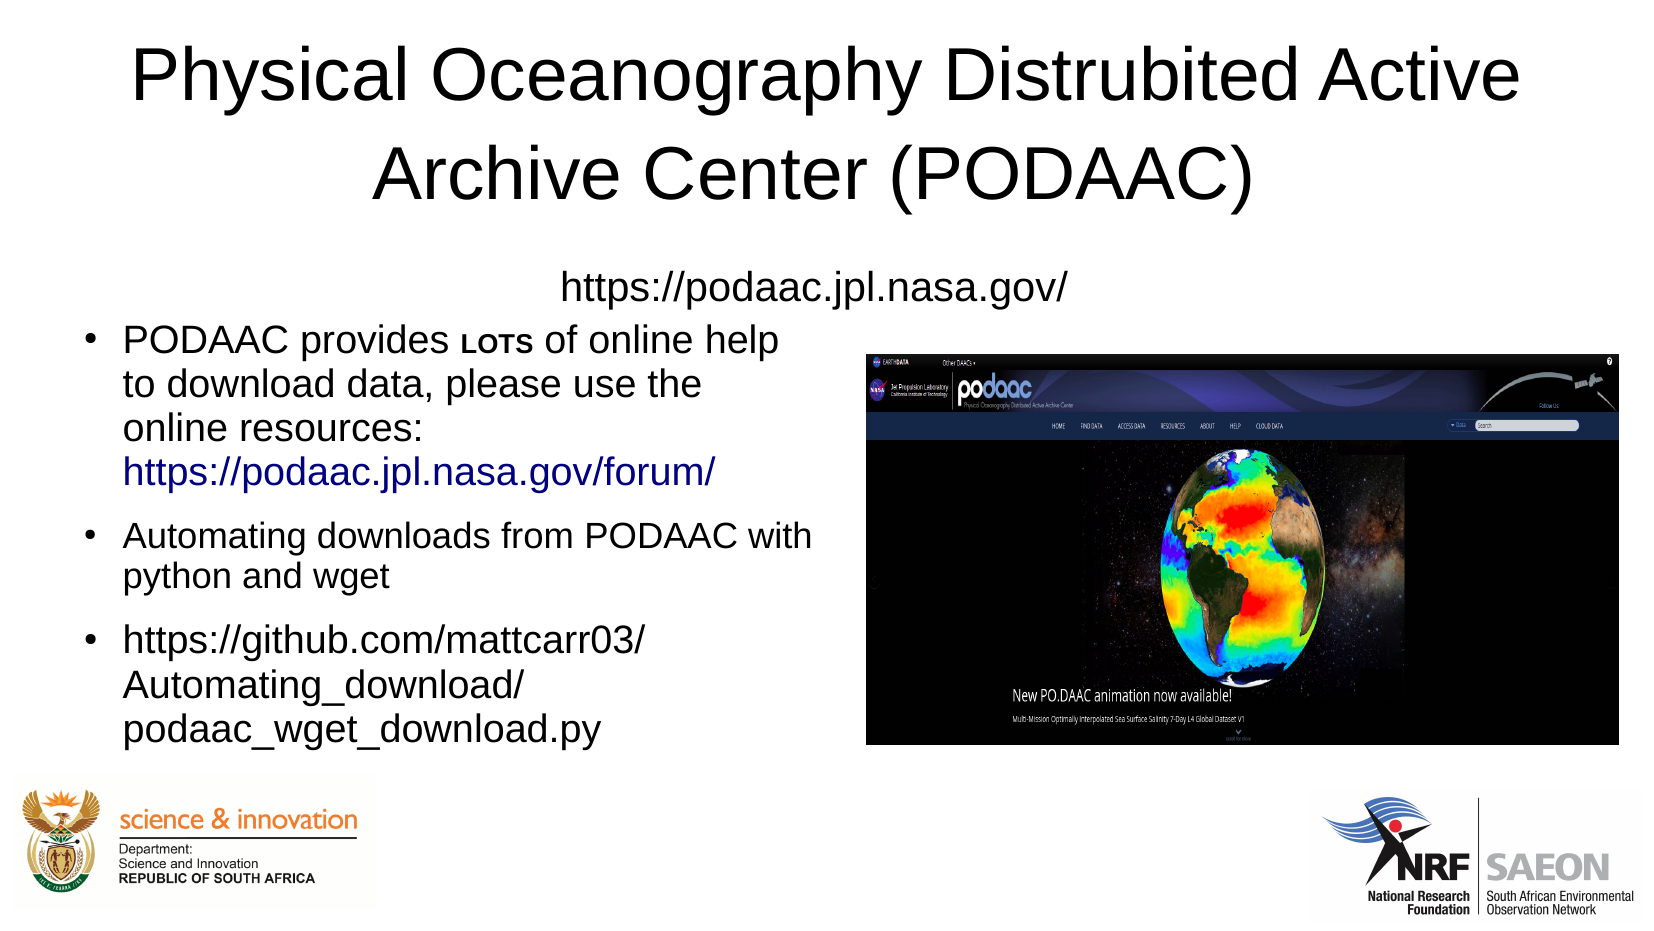

# Physical Oceanography Distrubited Active Archive Center (PODAAC) https://podaac.jpl.nasa.gov/
PODAAC provides LOTS of online help to download data, please use the online resources:https://podaac.jpl.nasa.gov/forum/
Automating downloads from PODAAC with python and wget
https://github.com/mattcarr03/Automating_download/ podaac_wget_download.py